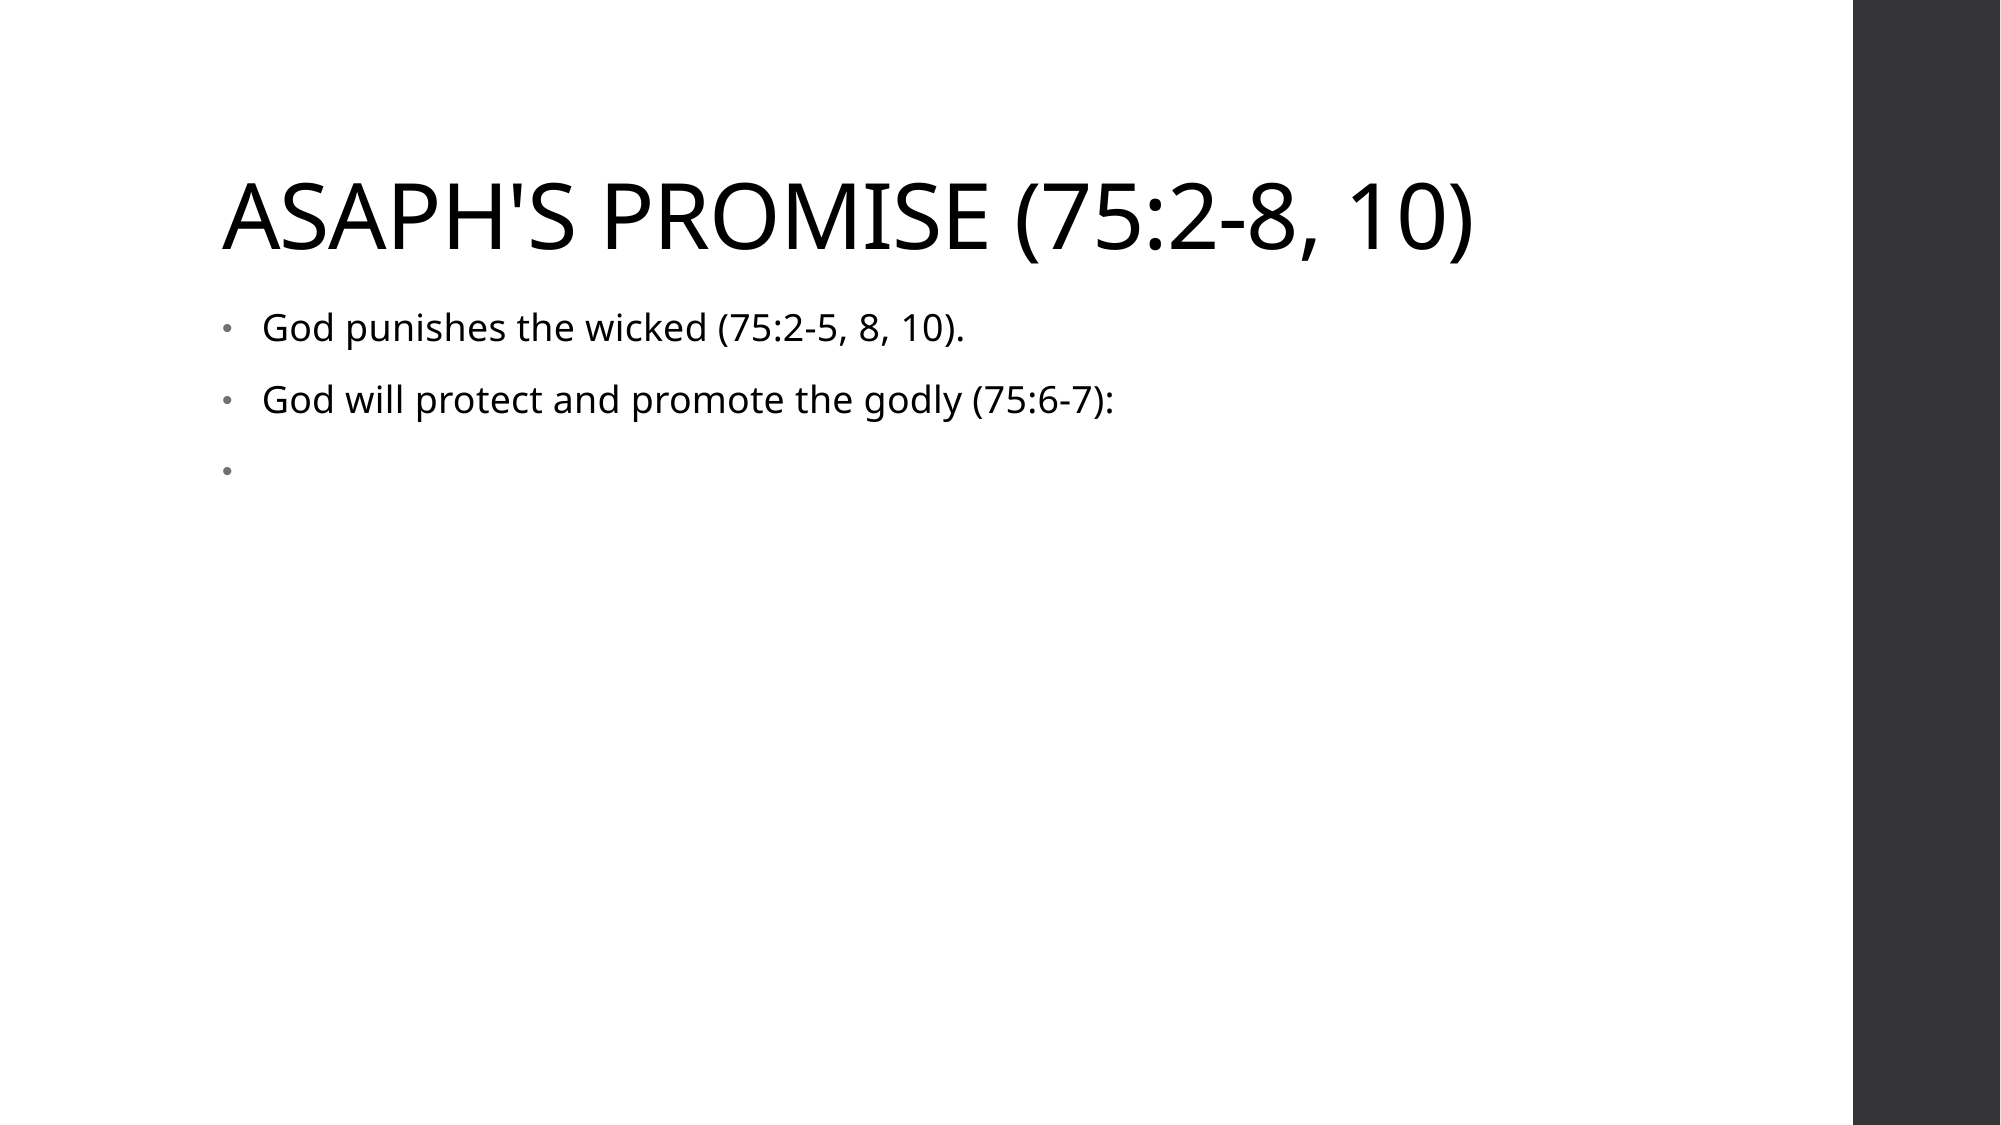

# ASAPH'S PROMISE (75:2-8, 10)
 God punishes the wicked (75:2-5, 8, 10).
 God will protect and promote the godly (75:6-7):